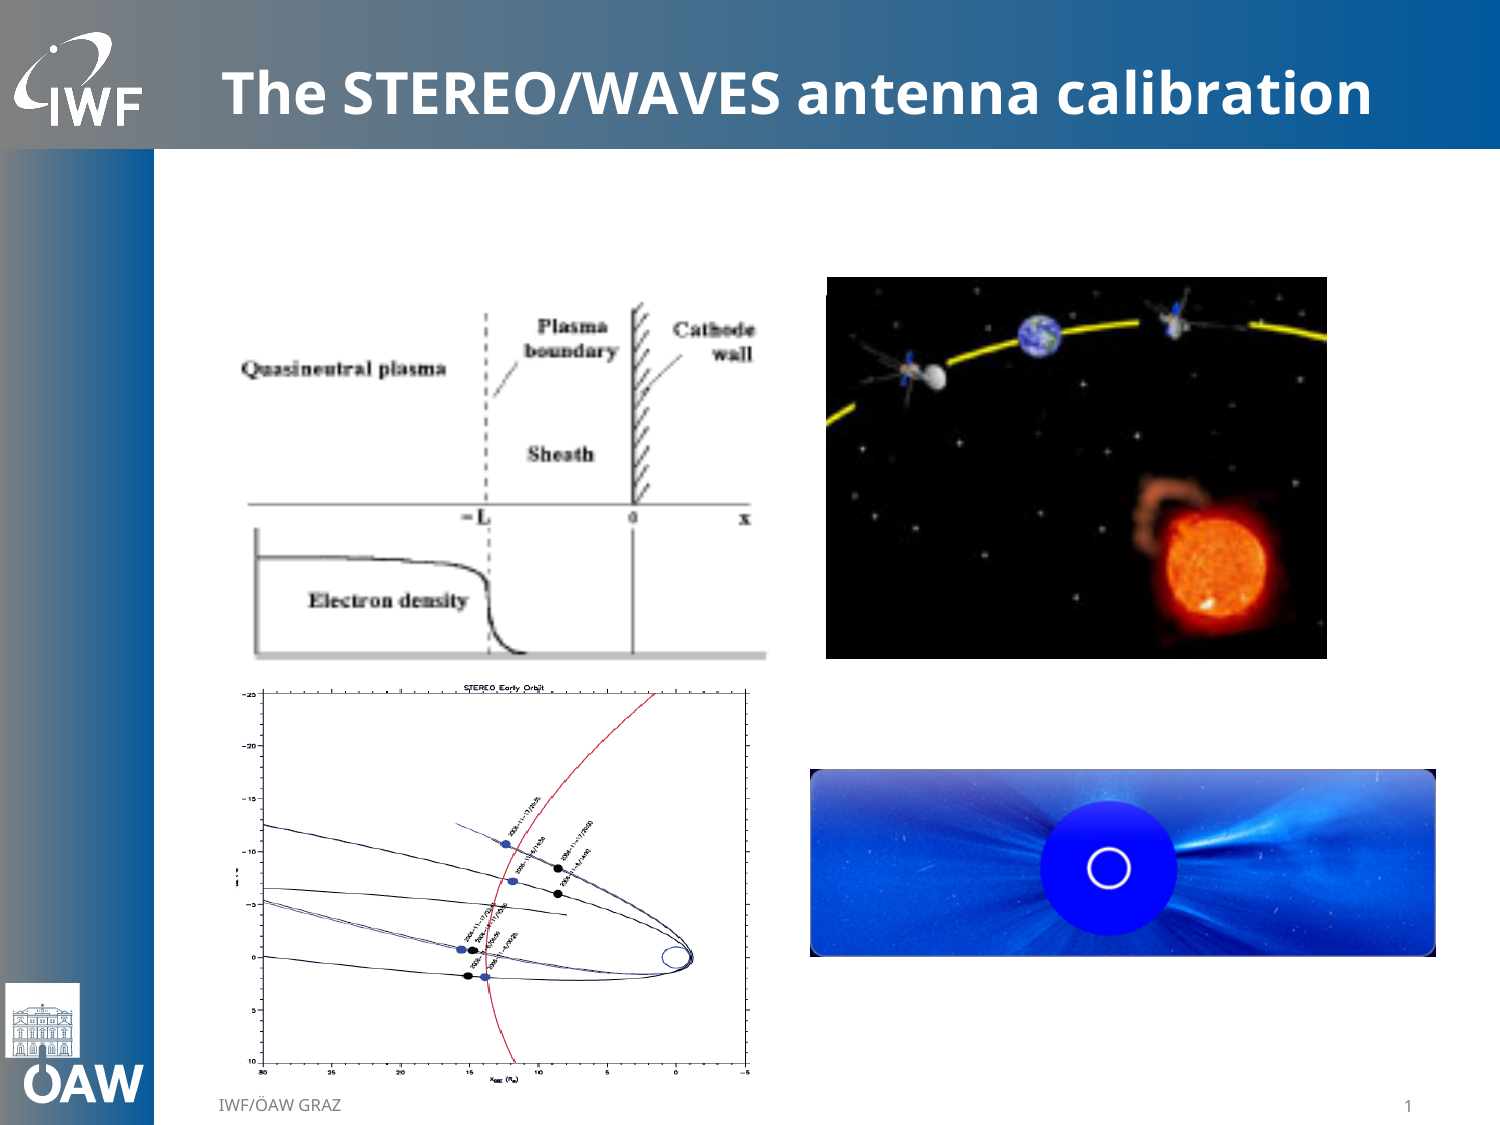

# The STEREO/WAVES antenna calibration
IWF/ÖAW GRAZ
1